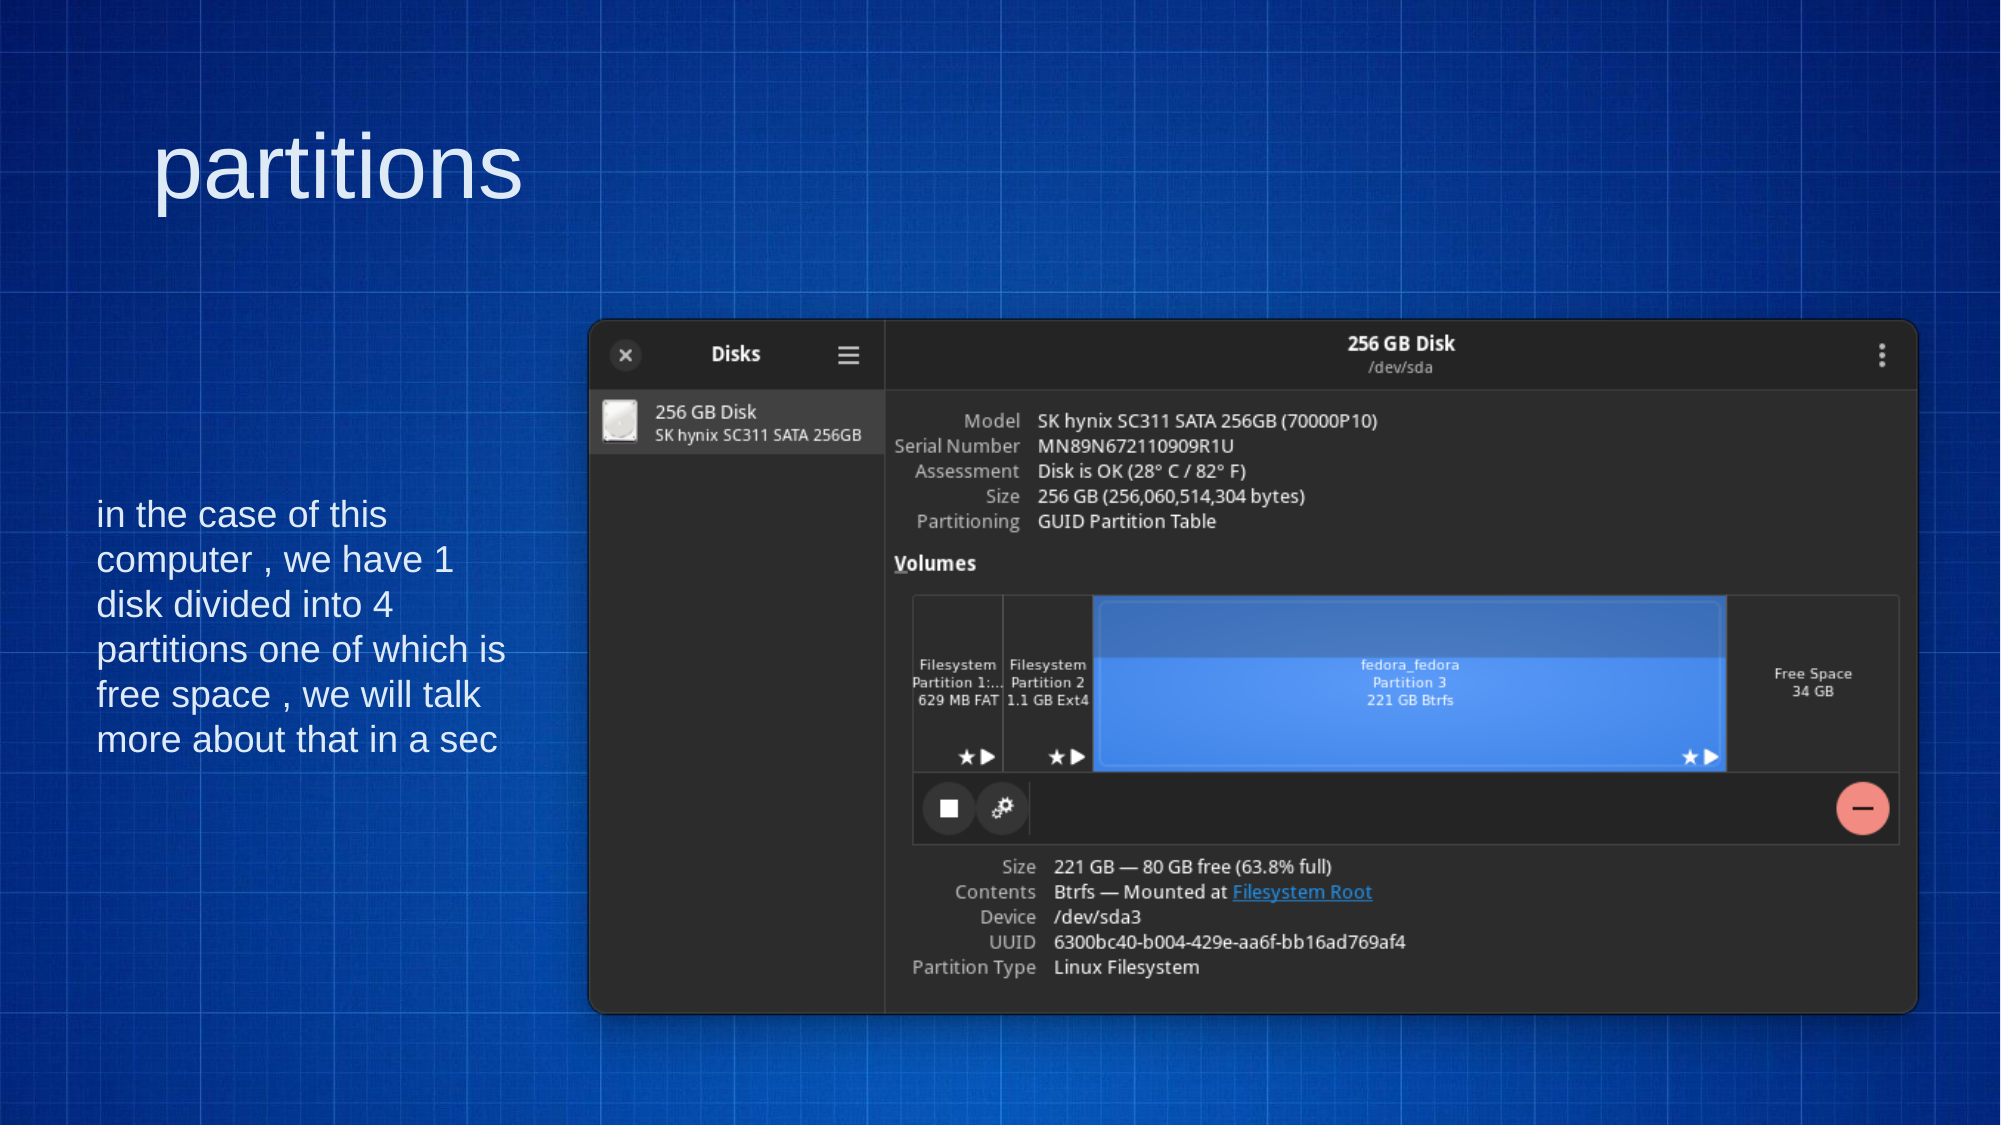

# partitions
in the case of this computer , we have 1 disk divided into 4 partitions one of which is free space , we will talk more about that in a sec